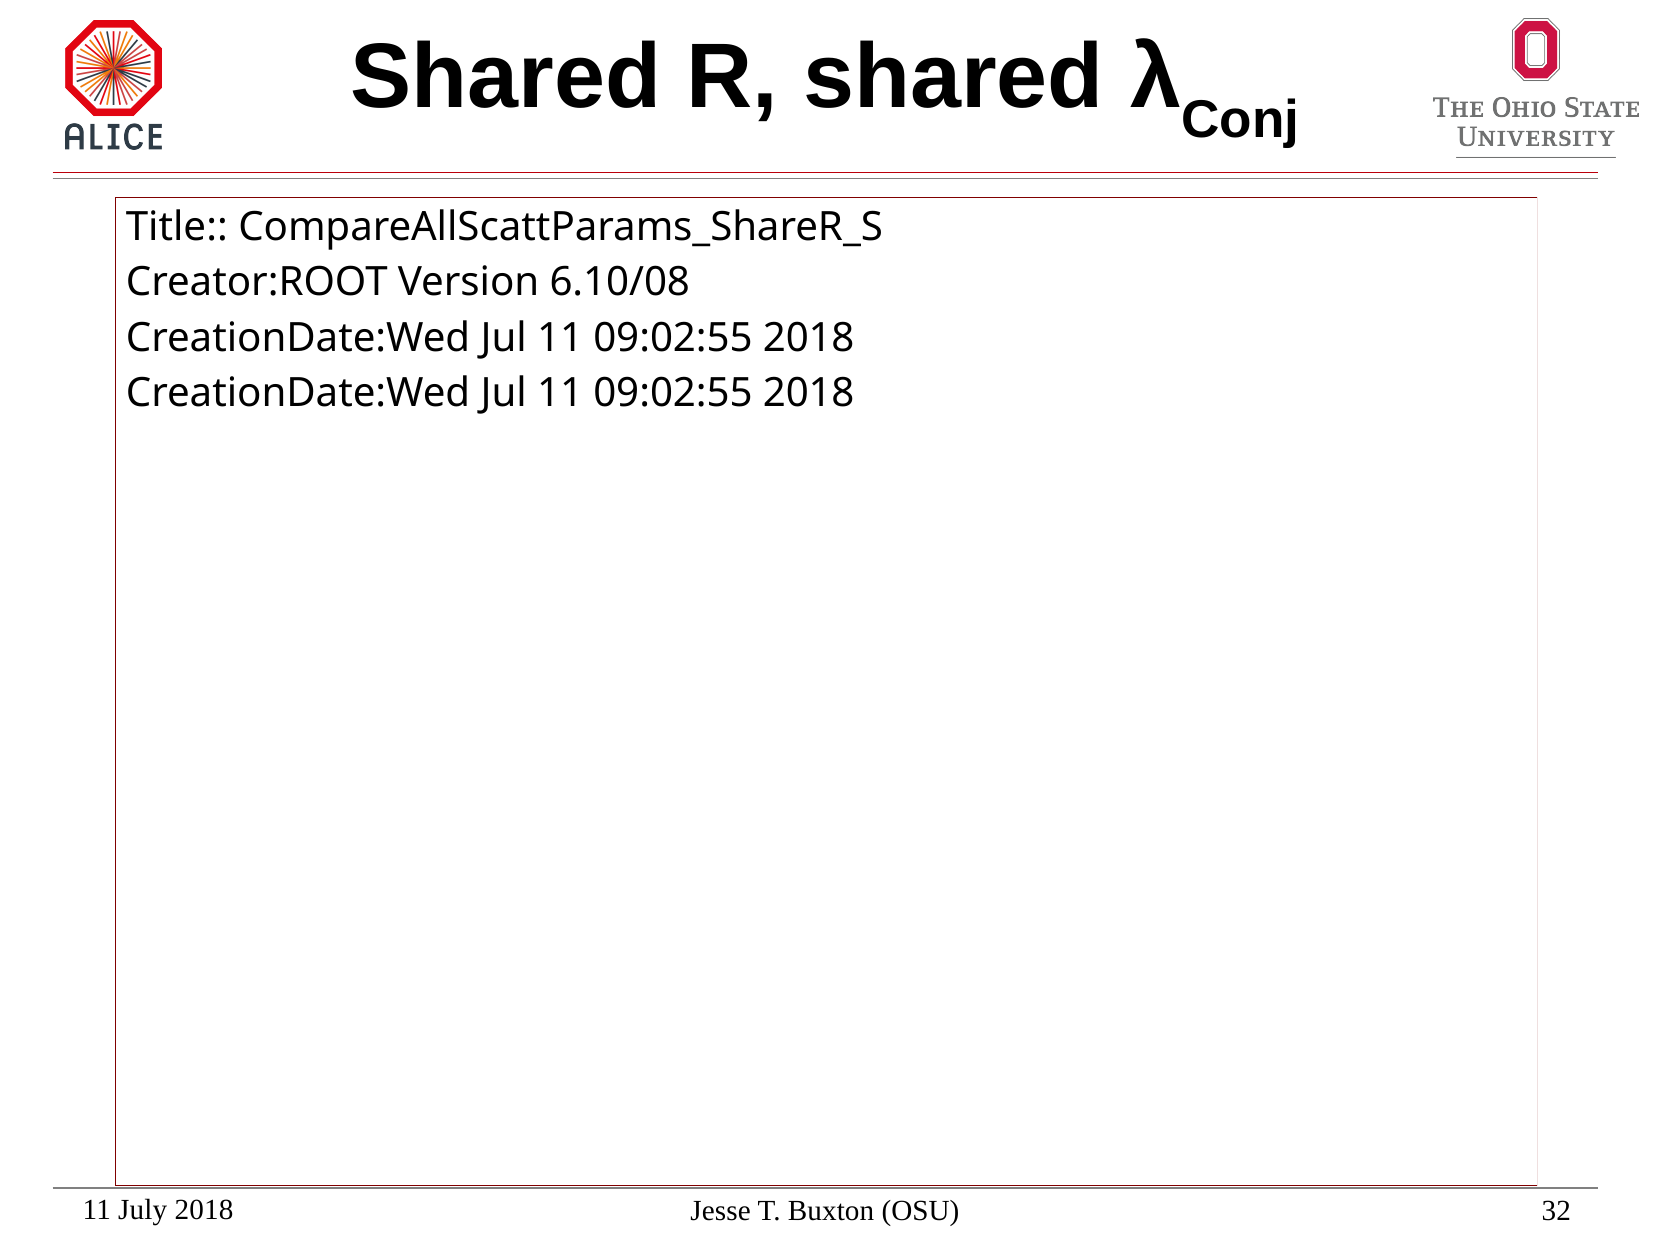

# Shared R, shared λConj
11 July 2018
Jesse T. Buxton (OSU)
32